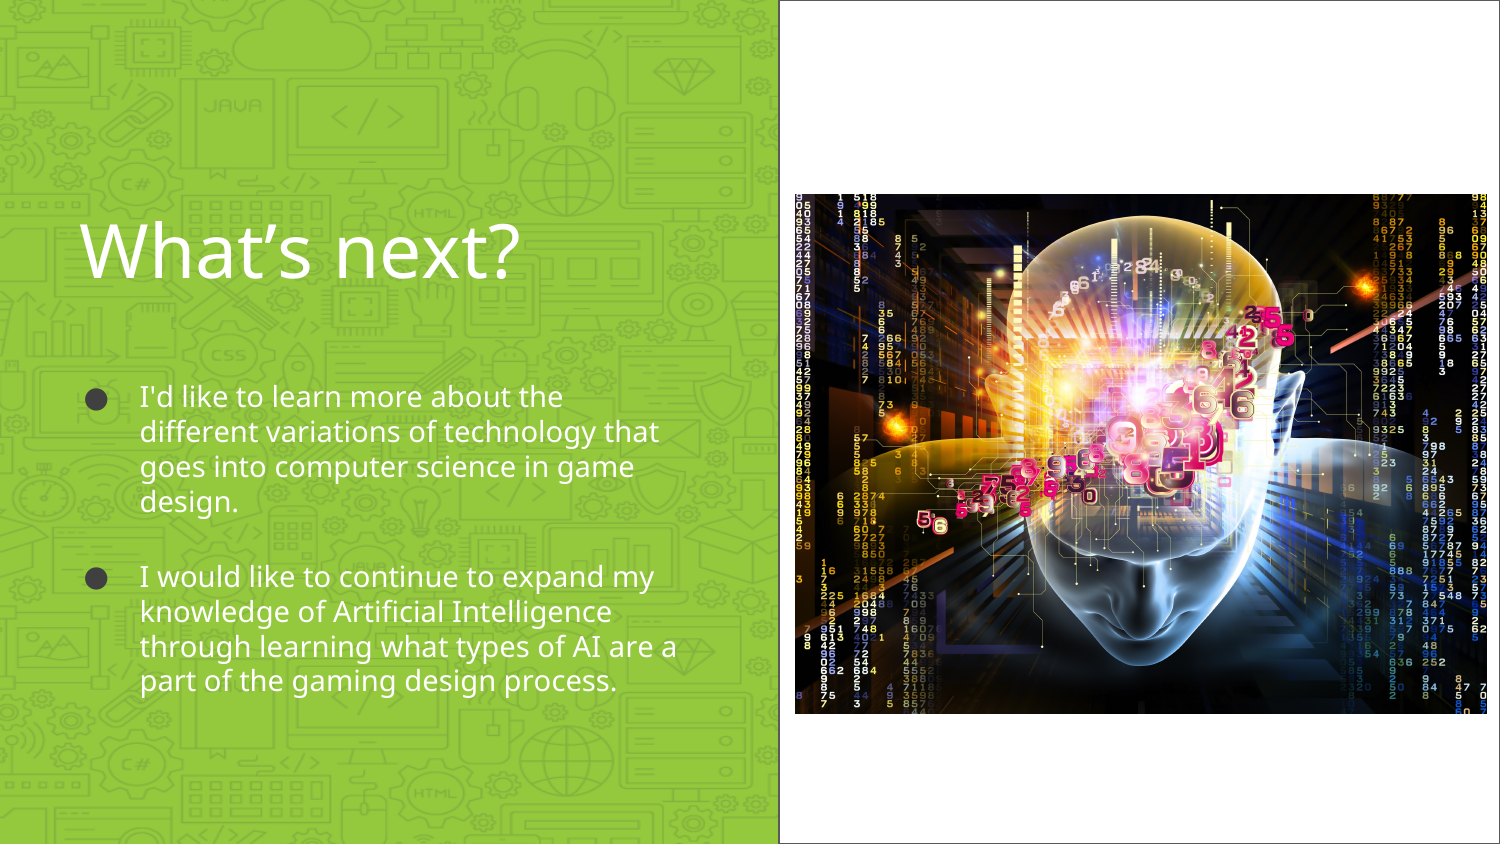

What’s next?
I'd like to learn more about the different variations of technology that goes into computer science in game design.
I would like to continue to expand my knowledge of Artificial Intelligence through learning what types of AI are a part of the gaming design process.